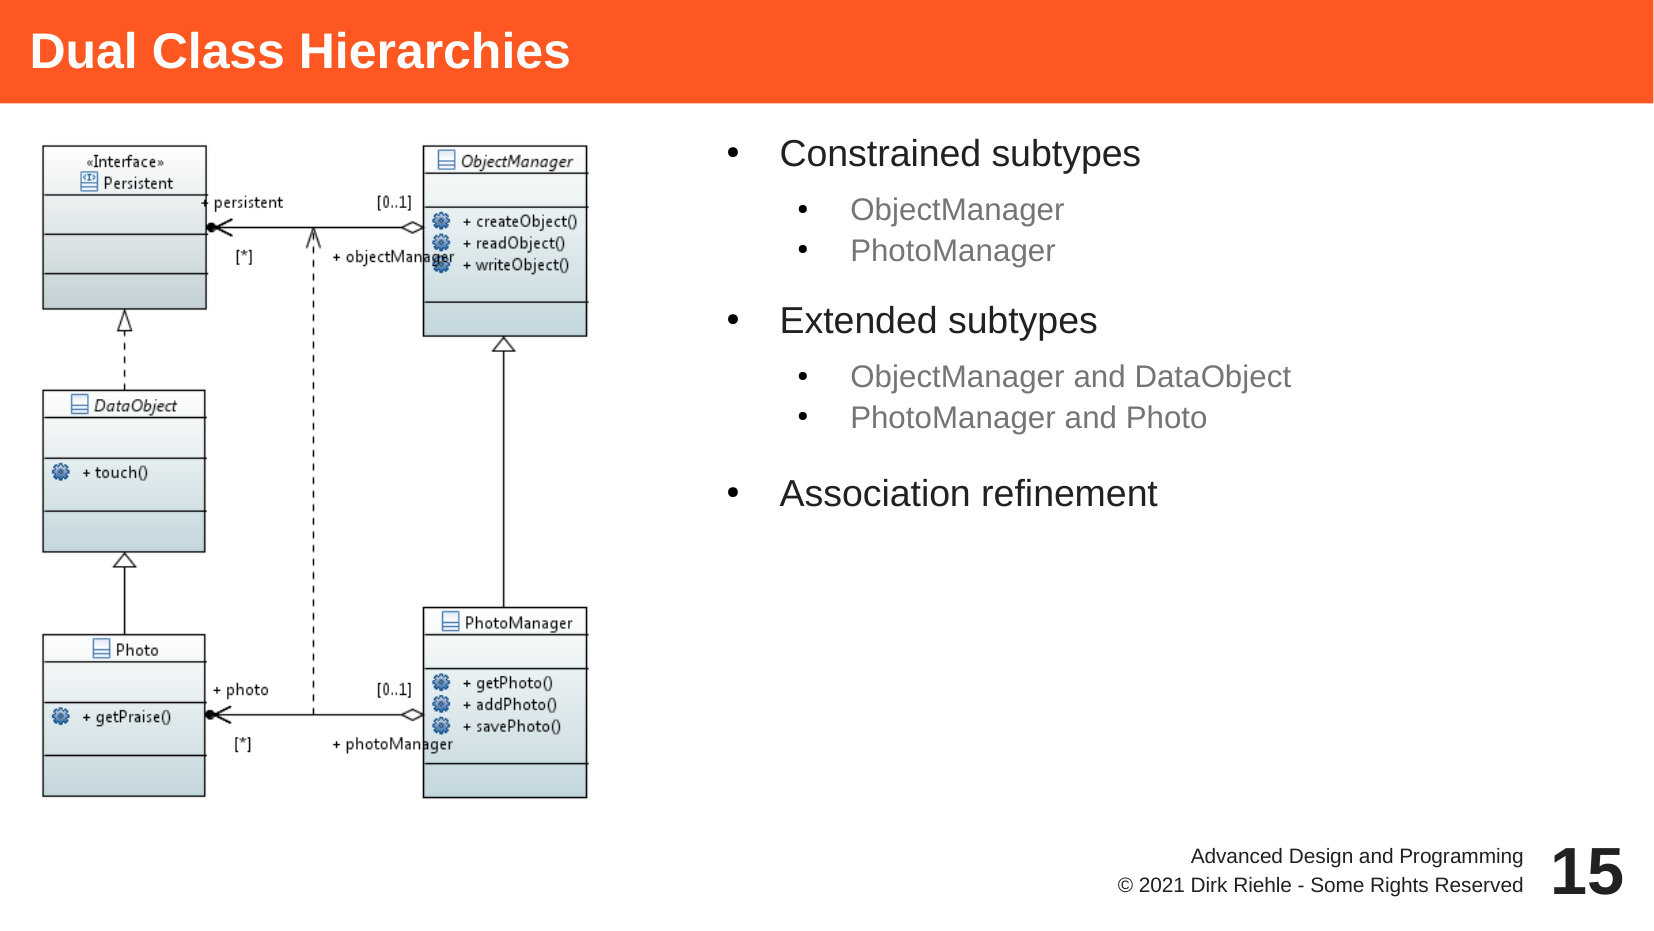

# Dual Class Hierarchies
Constrained subtypes
ObjectManager
PhotoManager
Extended subtypes
ObjectManager and DataObject
PhotoManager and Photo
Association refinement
Advanced Design and Programming
15
© 2021 Dirk Riehle - Some Rights Reserved